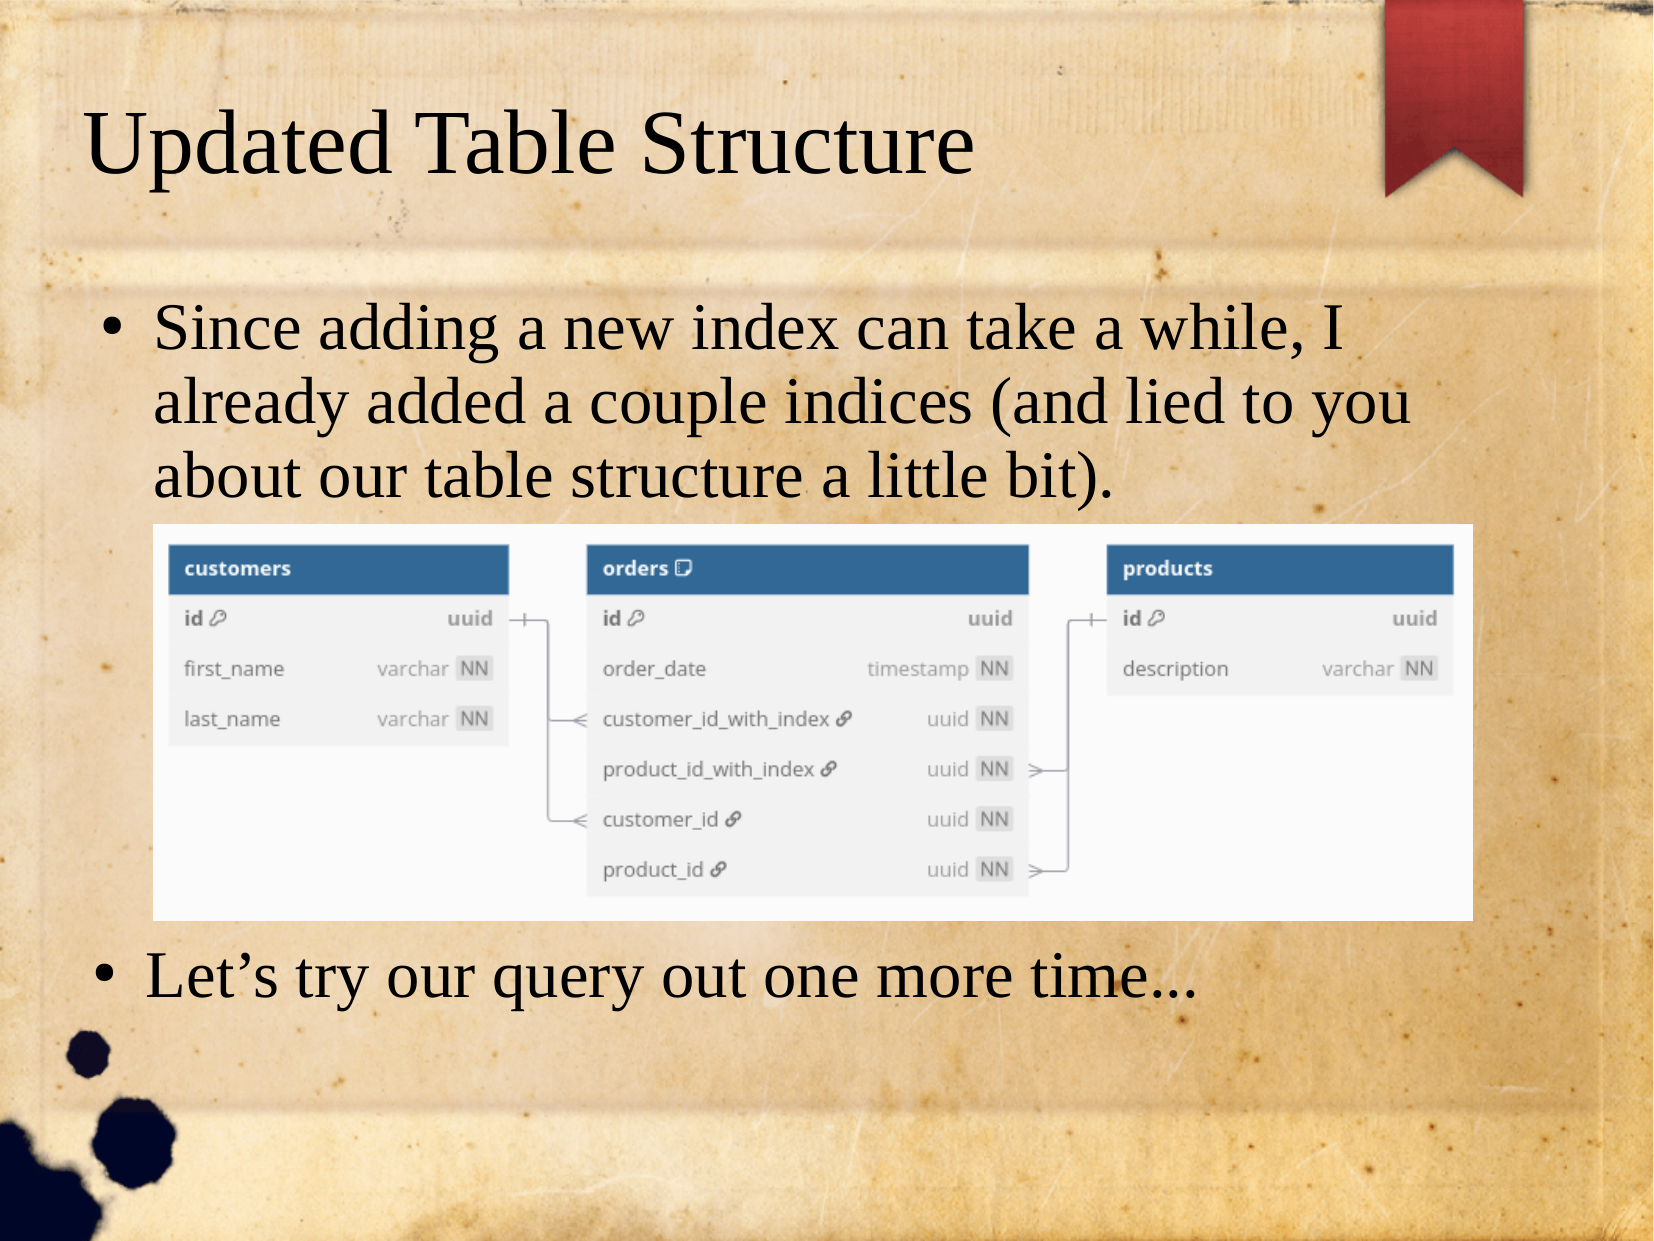

# Updated Table Structure
Since adding a new index can take a while, I already added a couple indices (and lied to you about our table structure a little bit).
Let’s try our query out one more time...